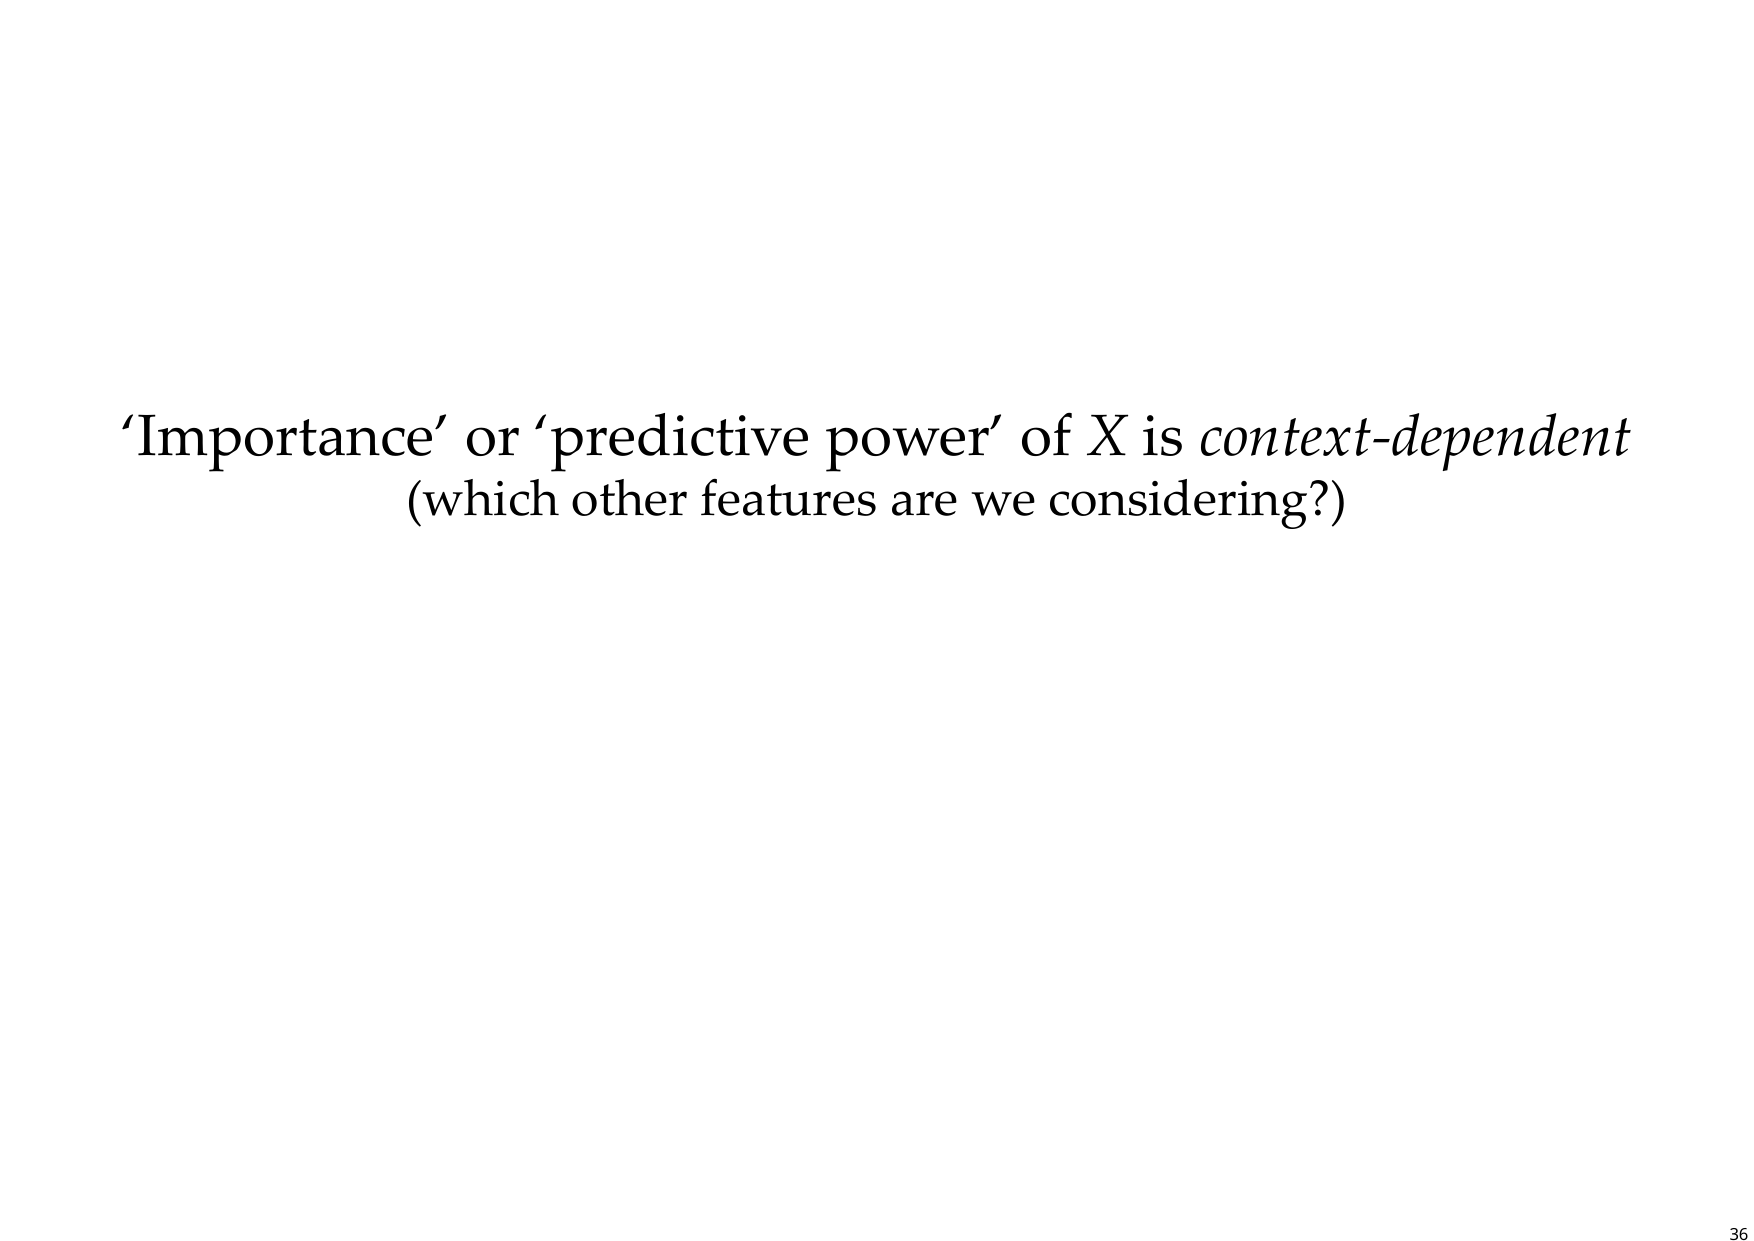

‘Importance’ or ‘predictive power’ of X is context-dependent
(which other features are we considering?)
36